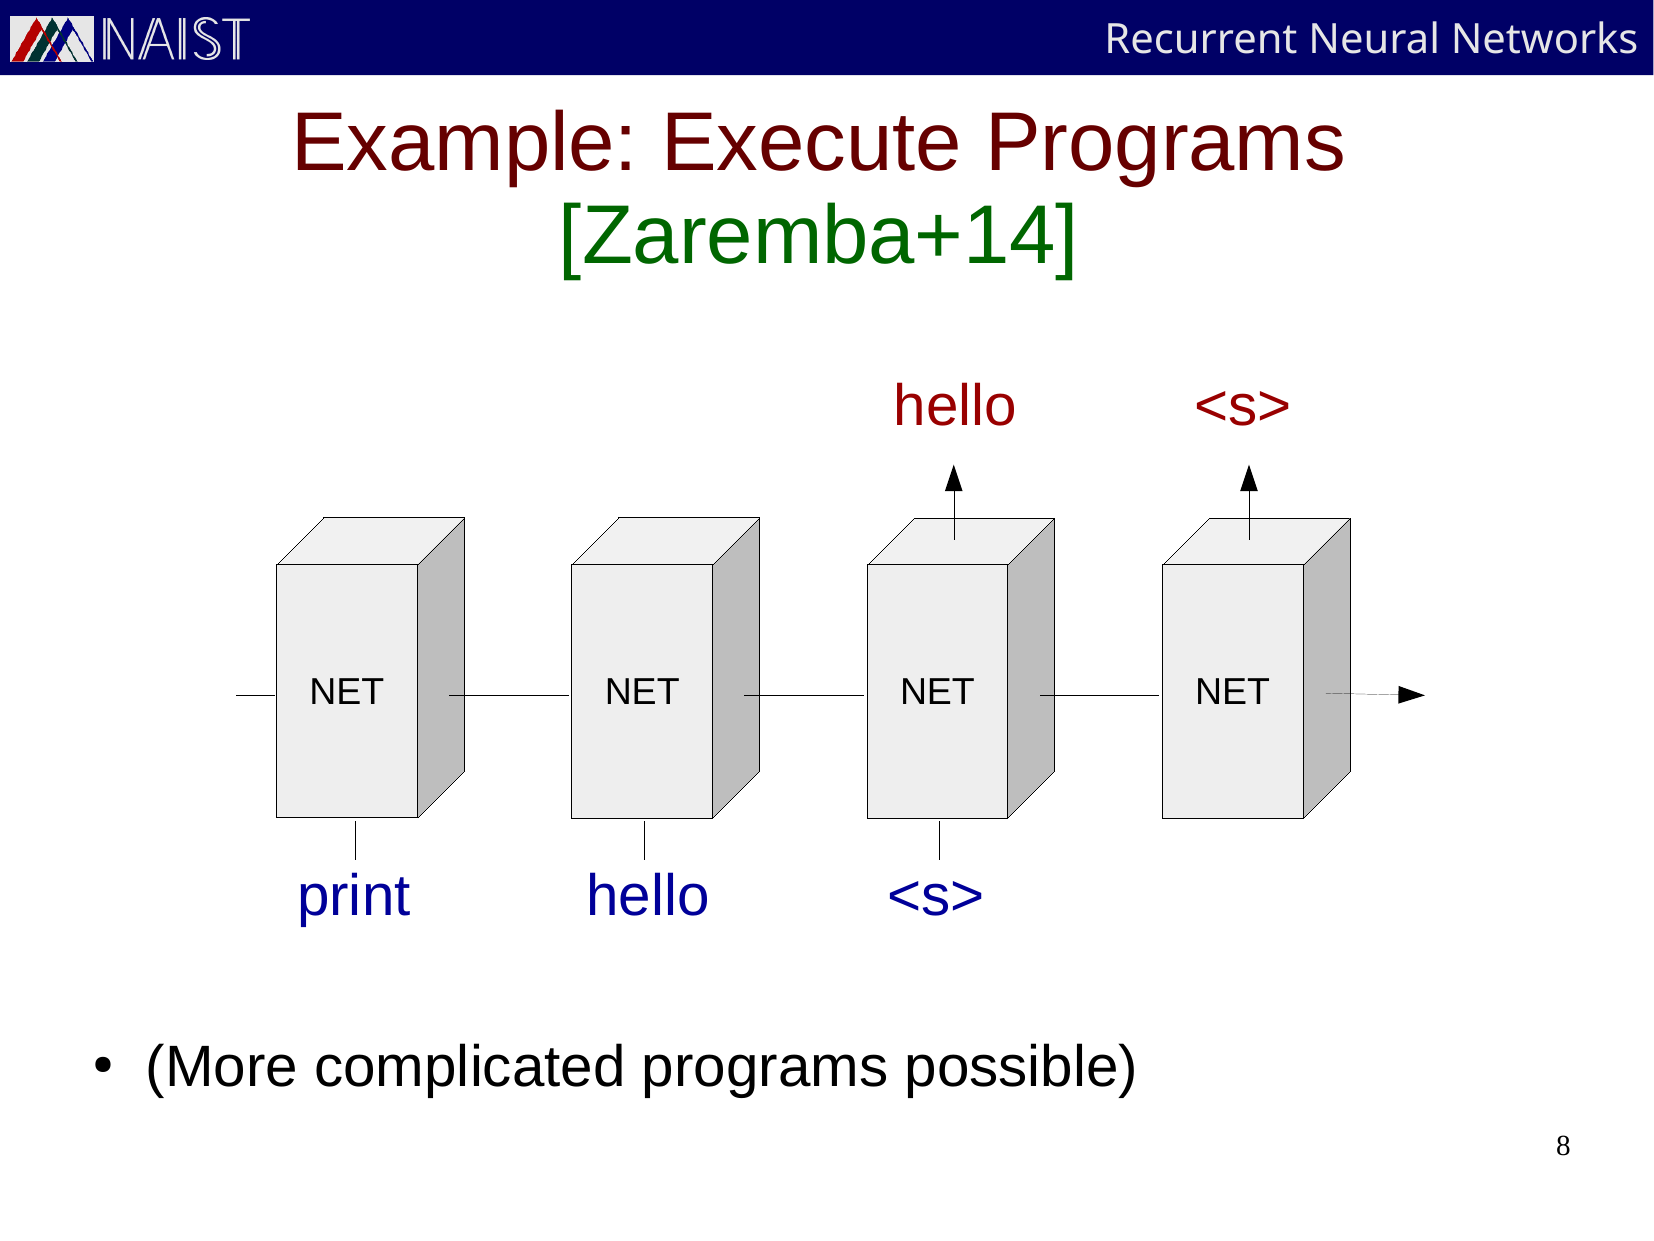

# Example: Execute Programs [Zaremba+14]
hello
<s>
NET
NET
NET
NET
print
hello
<s>
(More complicated programs possible)
8